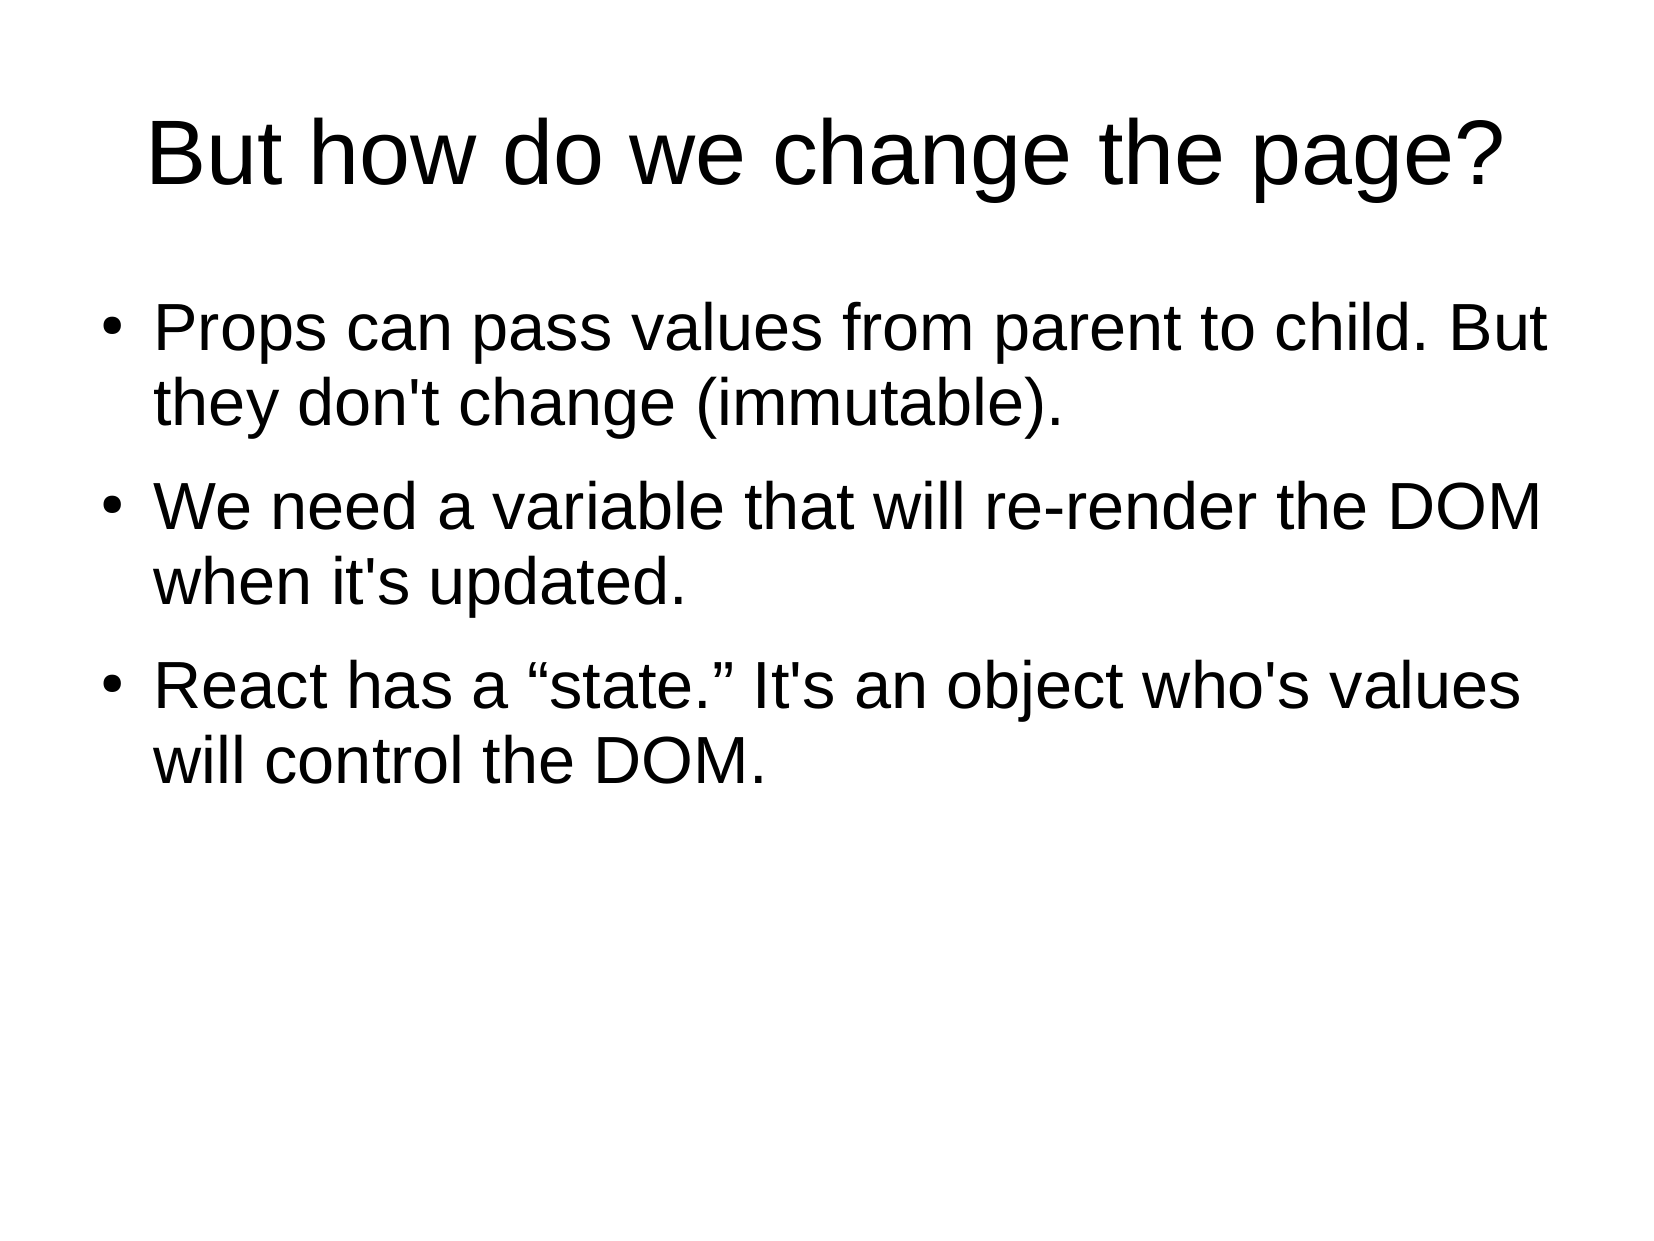

# But how do we change the page?
Props can pass values from parent to child. But they don't change (immutable).
We need a variable that will re-render the DOM when it's updated.
React has a “state.” It's an object who's values will control the DOM.